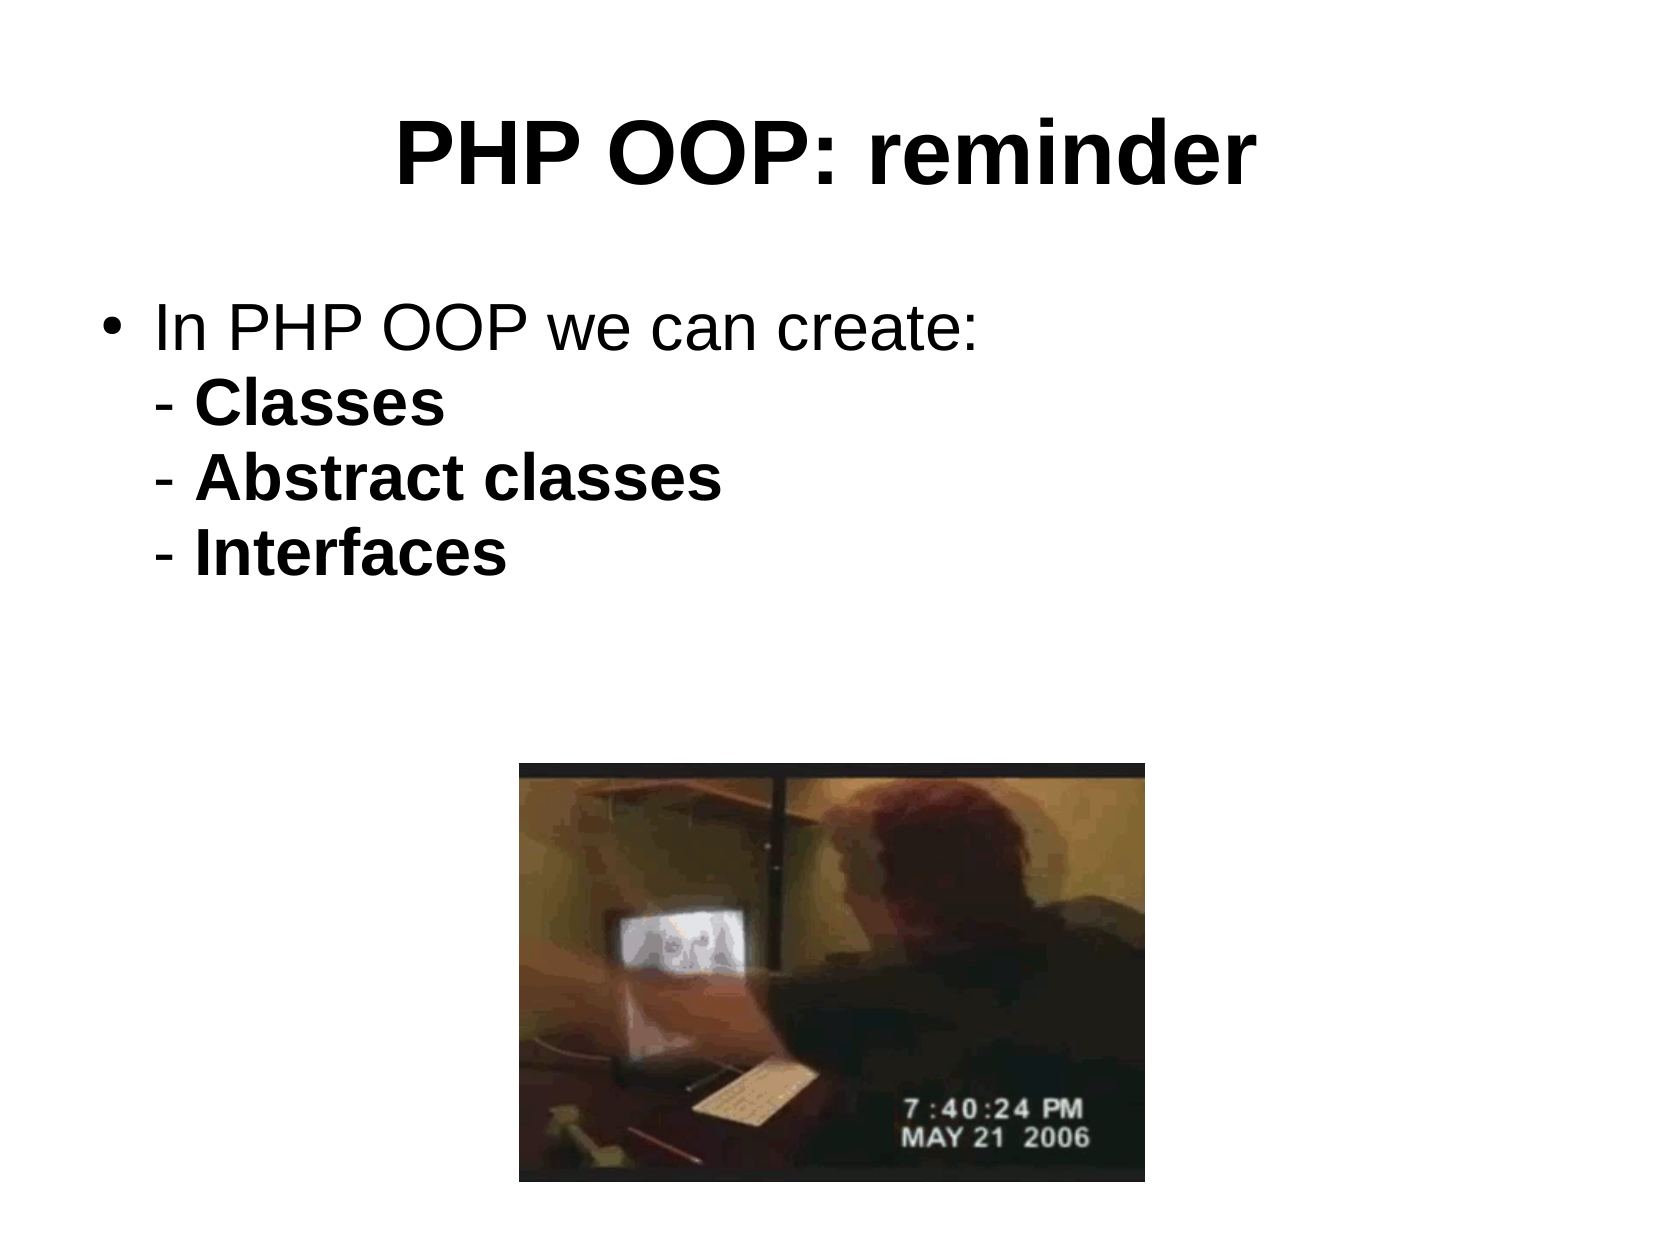

# PHP OOP: reminder
In PHP OOP we can create:
- Classes
- Abstract classes
- Interfaces